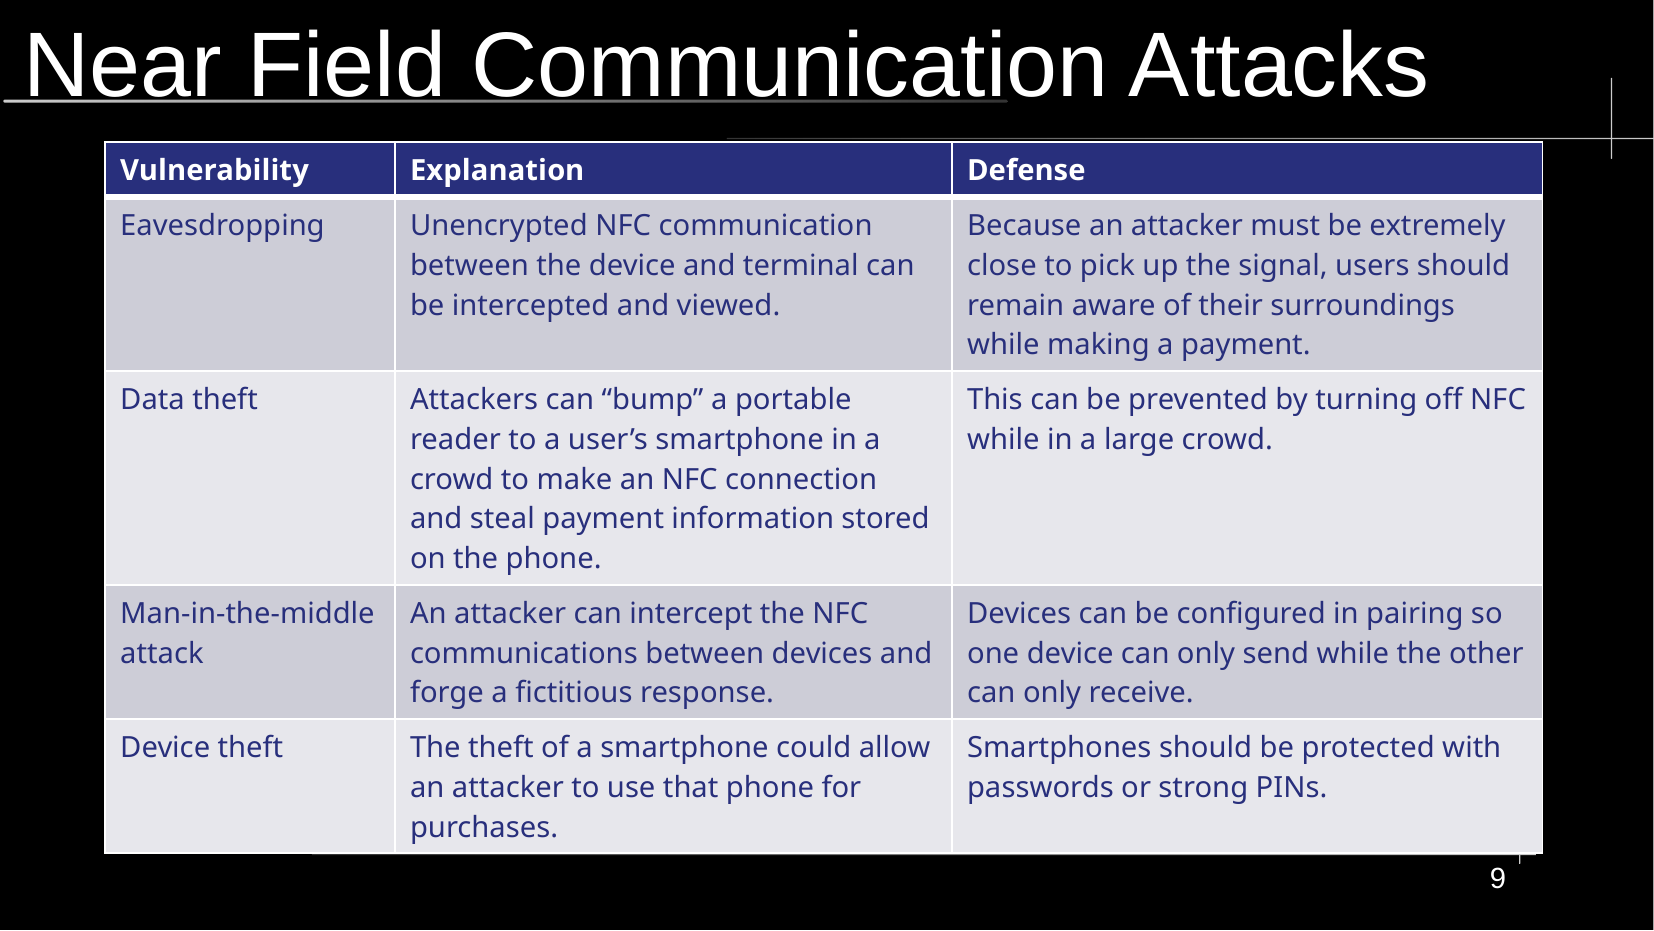

# Near Field Communication Attacks
| Vulnerability | Explanation | Defense |
| --- | --- | --- |
| Eavesdropping | Unencrypted NFC communication between the device and terminal can be intercepted and viewed. | Because an attacker must be extremely close to pick up the signal, users should remain aware of their surroundings while making a payment. |
| Data theft | Attackers can “bump” a portable reader to a user’s smartphone in a crowd to make an NFC connection and steal payment information stored on the phone. | This can be prevented by turning off NFC while in a large crowd. |
| Man-in-the-middle attack | An attacker can intercept the NFC communications between devices and forge a fictitious response. | Devices can be configured in pairing so one device can only send while the other can only receive. |
| Device theft | The theft of a smartphone could allow an attacker to use that phone for purchases. | Smartphones should be protected with passwords or strong PINs. |
9